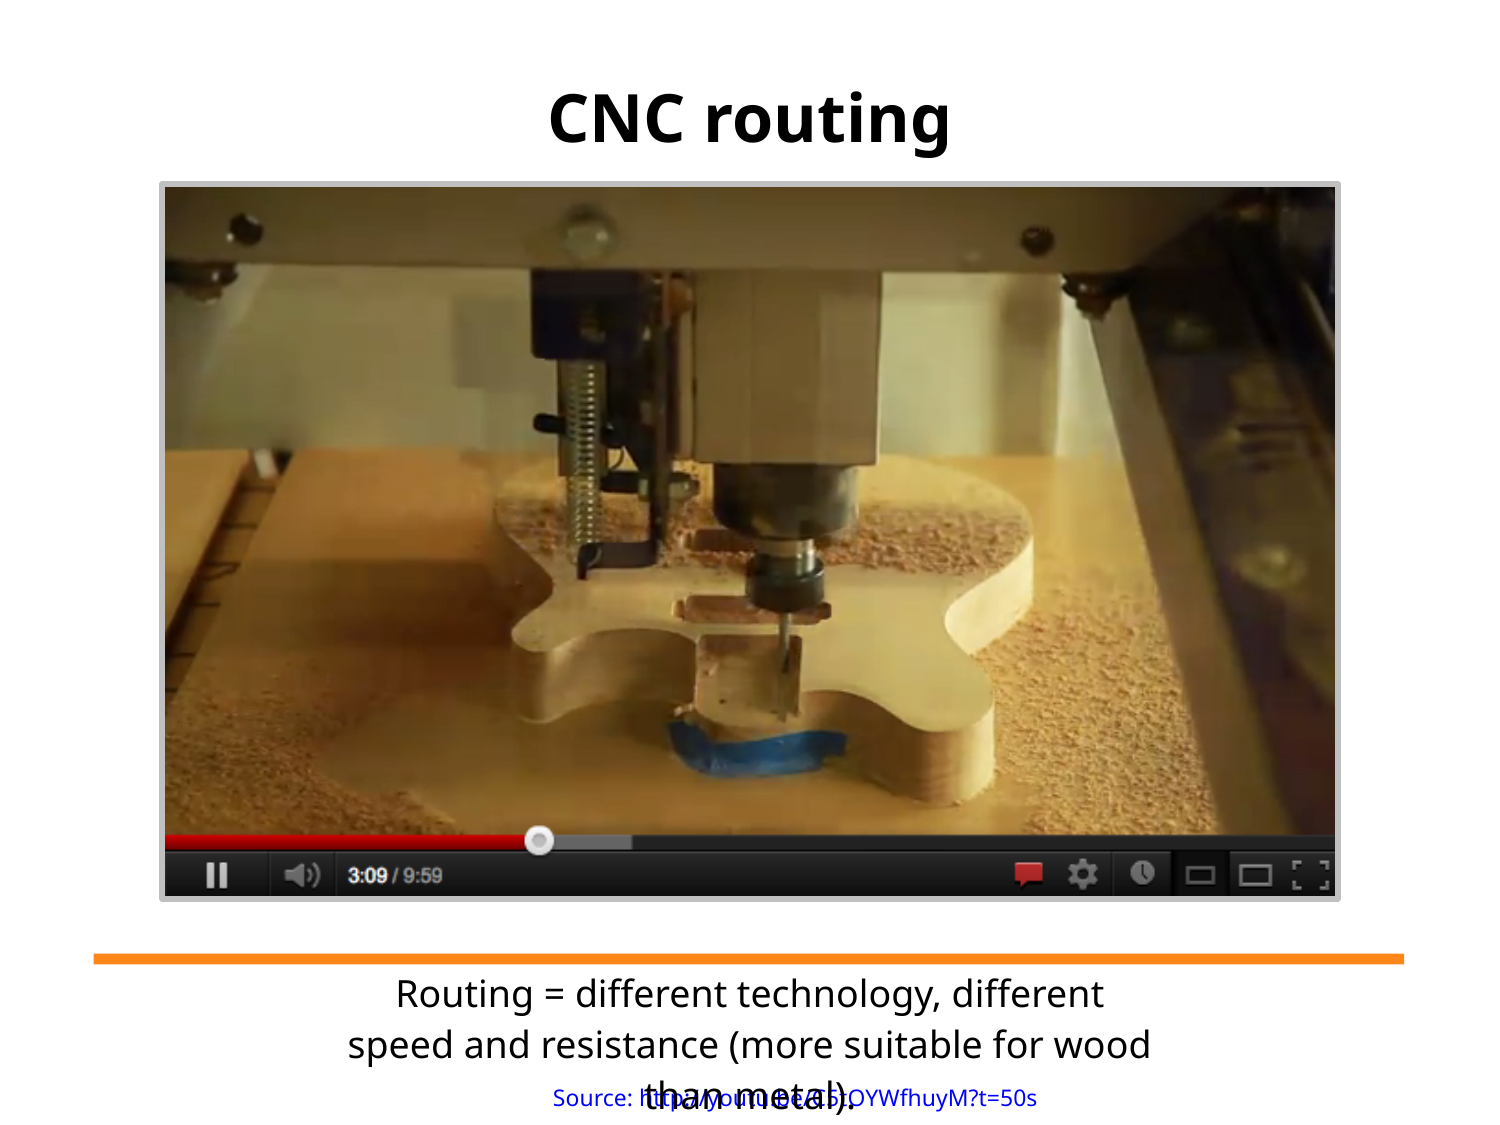

# CNC routing
Routing = different technology, different speed and resistance (more suitable for wood than metal).
Source: http://youtu.be/C5tOYWfhuyM?t=50s